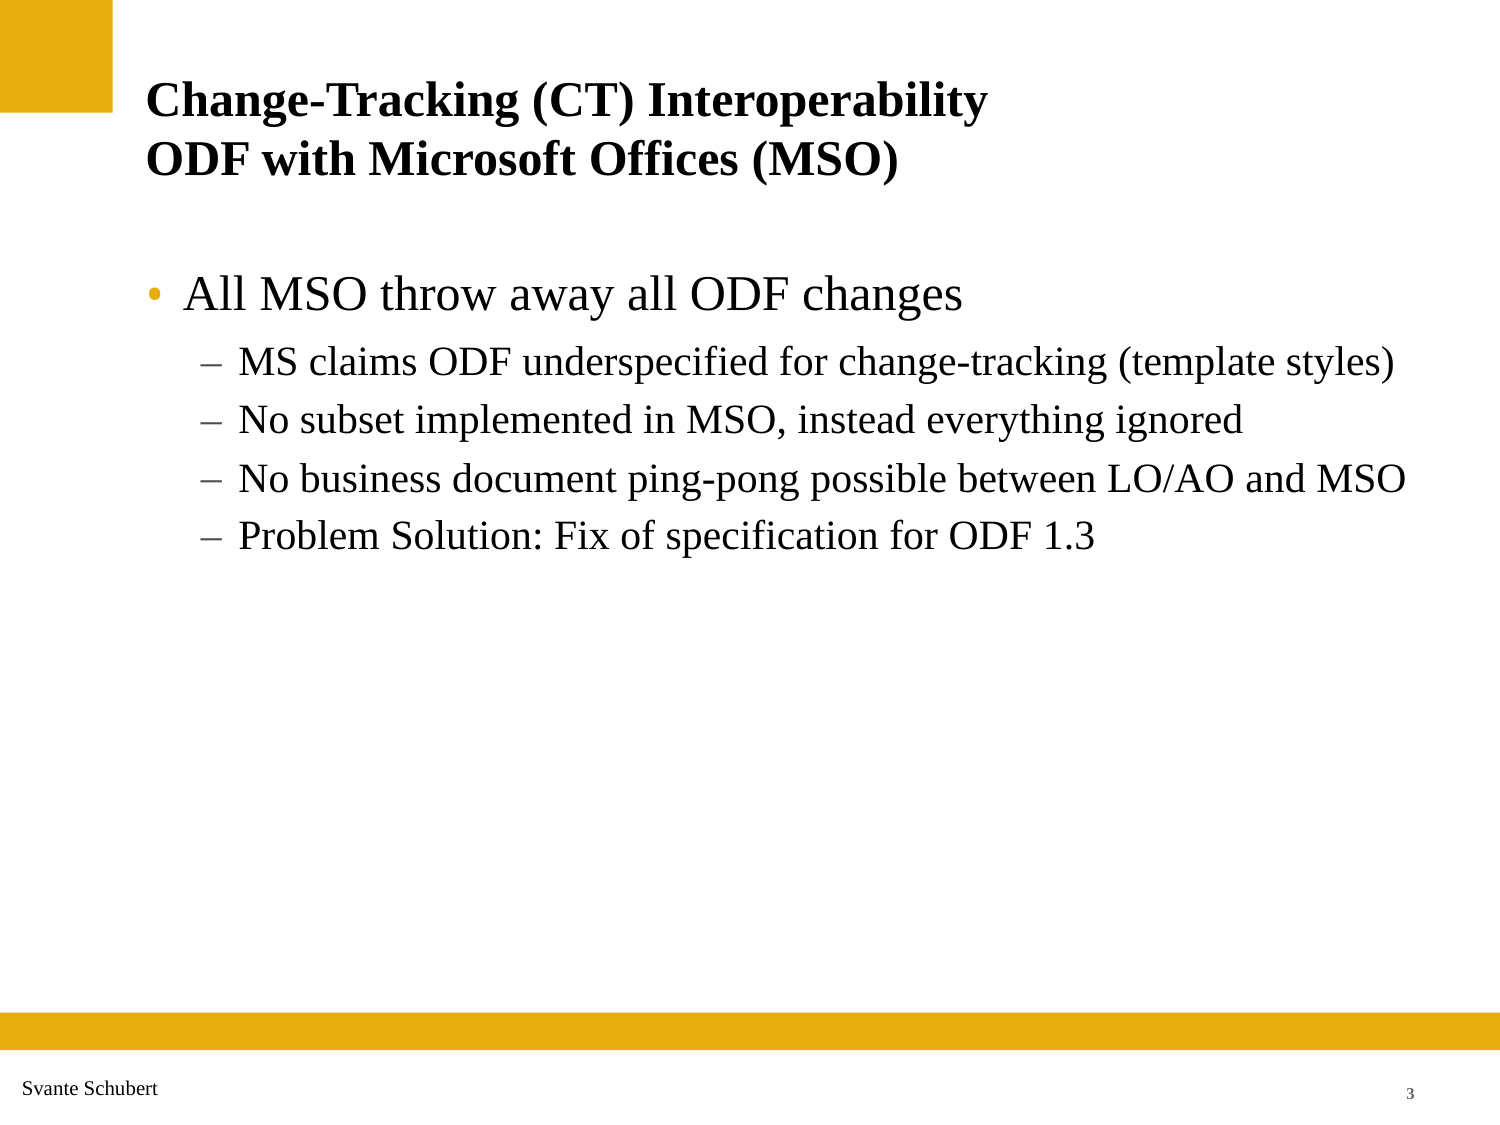

# Change-Tracking (CT) Interoperability ODF with Microsoft Offices (MSO)
All MSO throw away all ODF changes
MS claims ODF underspecified for change-tracking (template styles)
No subset implemented in MSO, instead everything ignored
No business document ping-pong possible between LO/AO and MSO
Problem Solution: Fix of specification for ODF 1.3
Svante Schubert